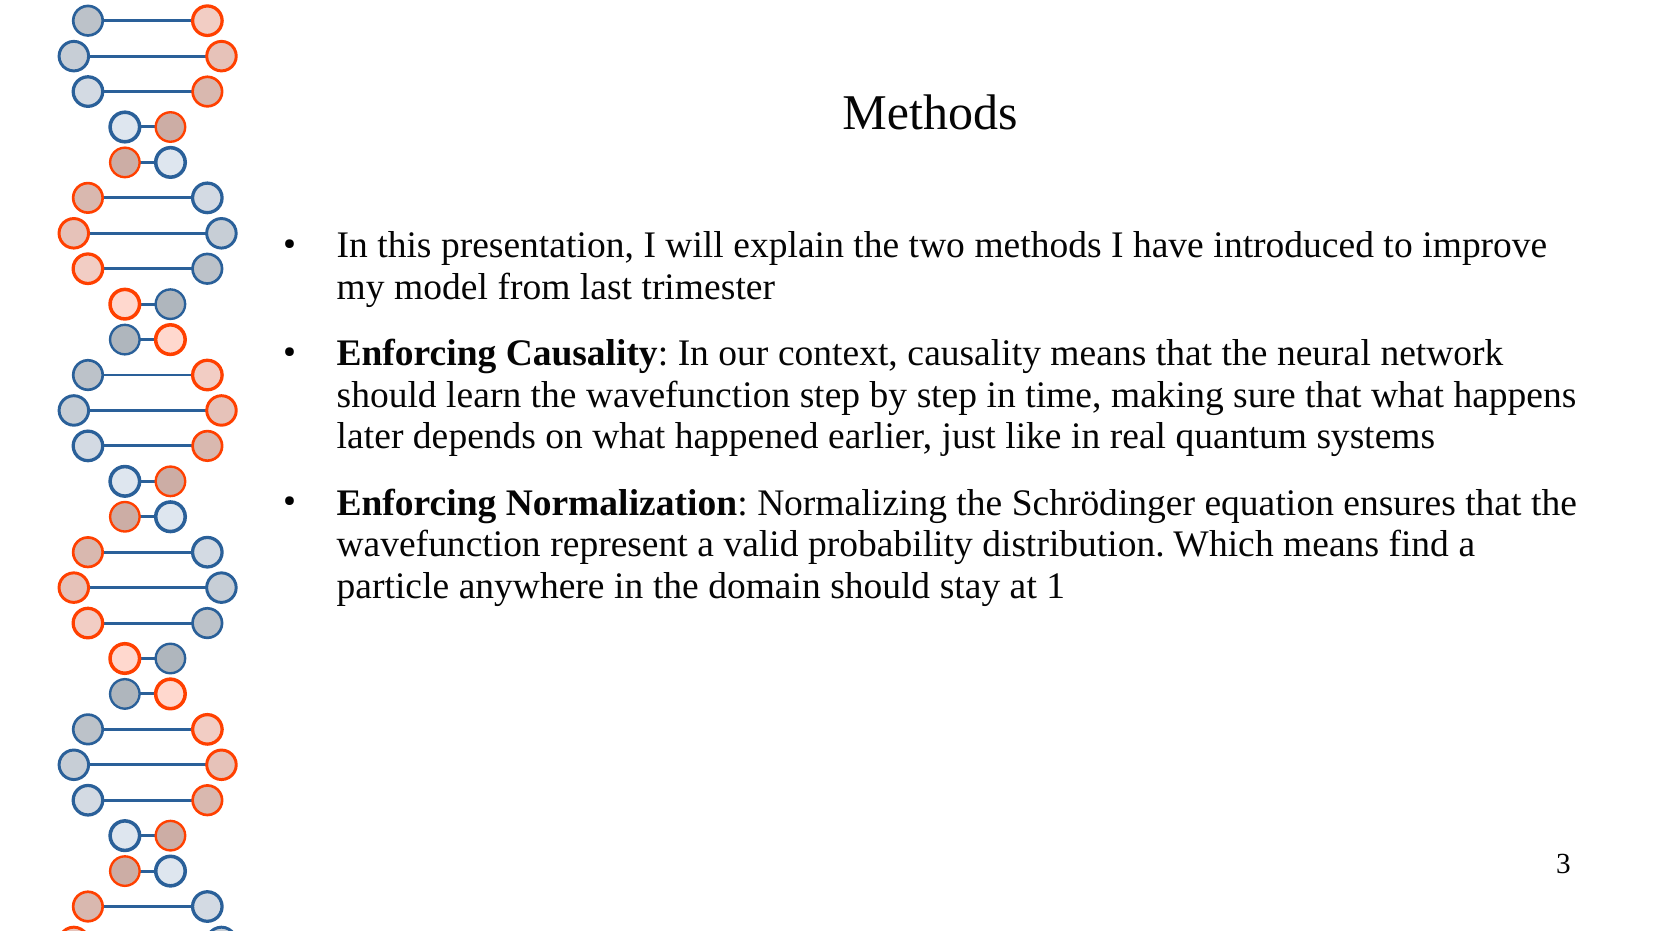

# Methods
In this presentation, I will explain the two methods I have introduced to improve my model from last trimester
Enforcing Causality: In our context, causality means that the neural network should learn the wavefunction step by step in time, making sure that what happens later depends on what happened earlier, just like in real quantum systems
Enforcing Normalization: Normalizing the Schrödinger equation ensures that the wavefunction represent a valid probability distribution. Which means find a particle anywhere in the domain should stay at 1
3